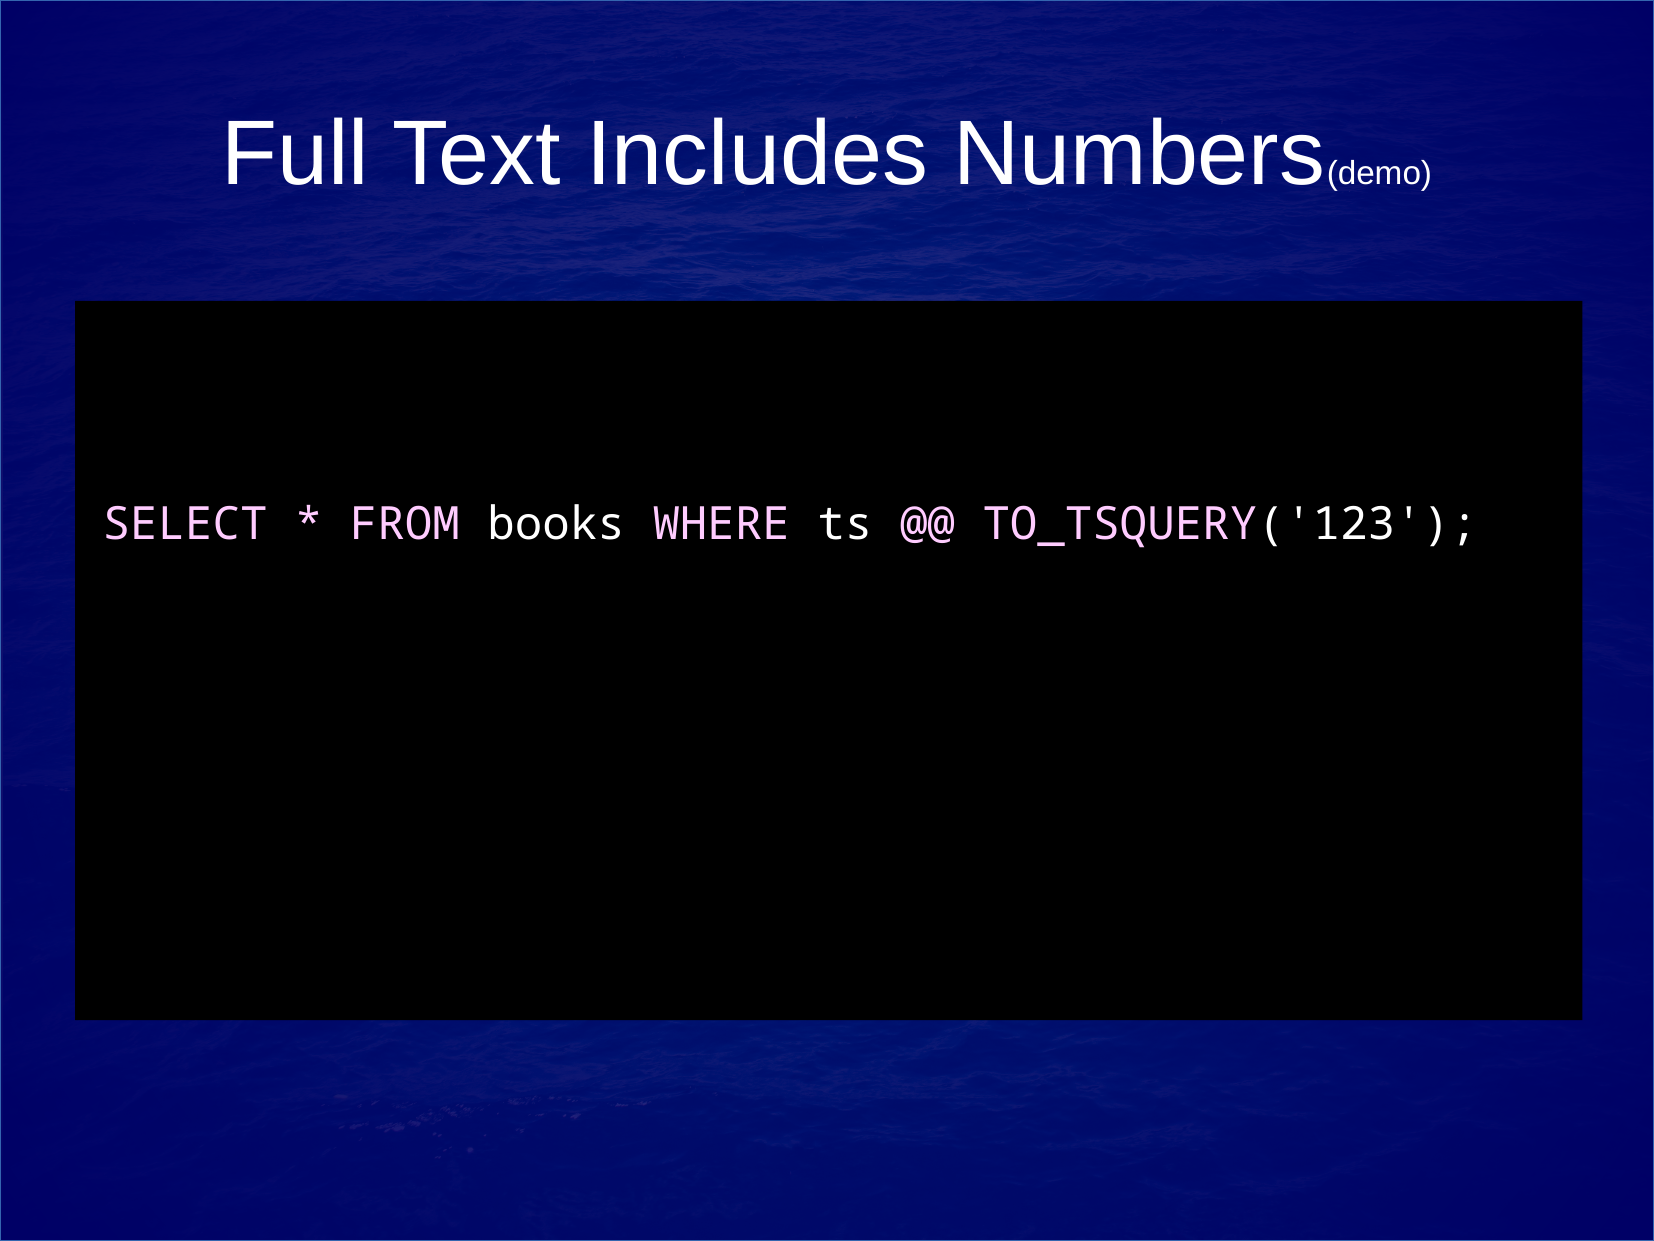

# Full Text Includes Numbers(demo)
 SELECT * FROM books WHERE ts @@ TO_TSQUERY('123');